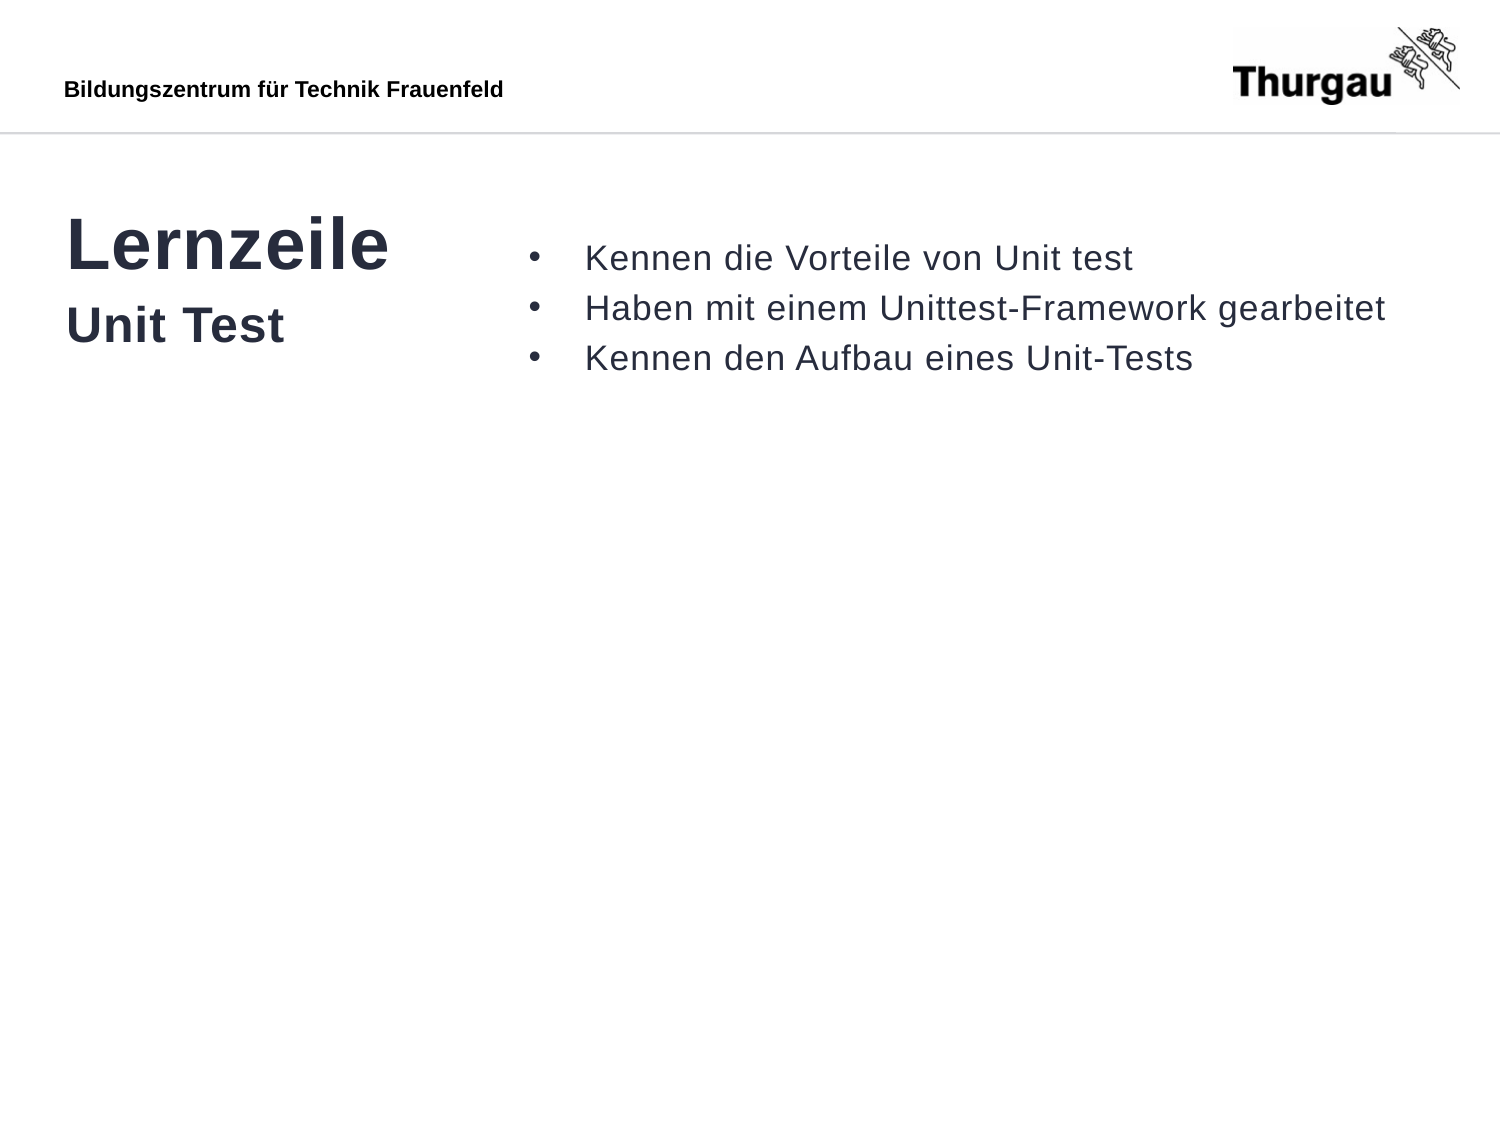

Bildungszentrum für Technik Frauenfeld
Lernzeile
Unit Test
Kennen die Vorteile von Unit test
Haben mit einem Unittest-Framework gearbeitet
Kennen den Aufbau eines Unit-Tests